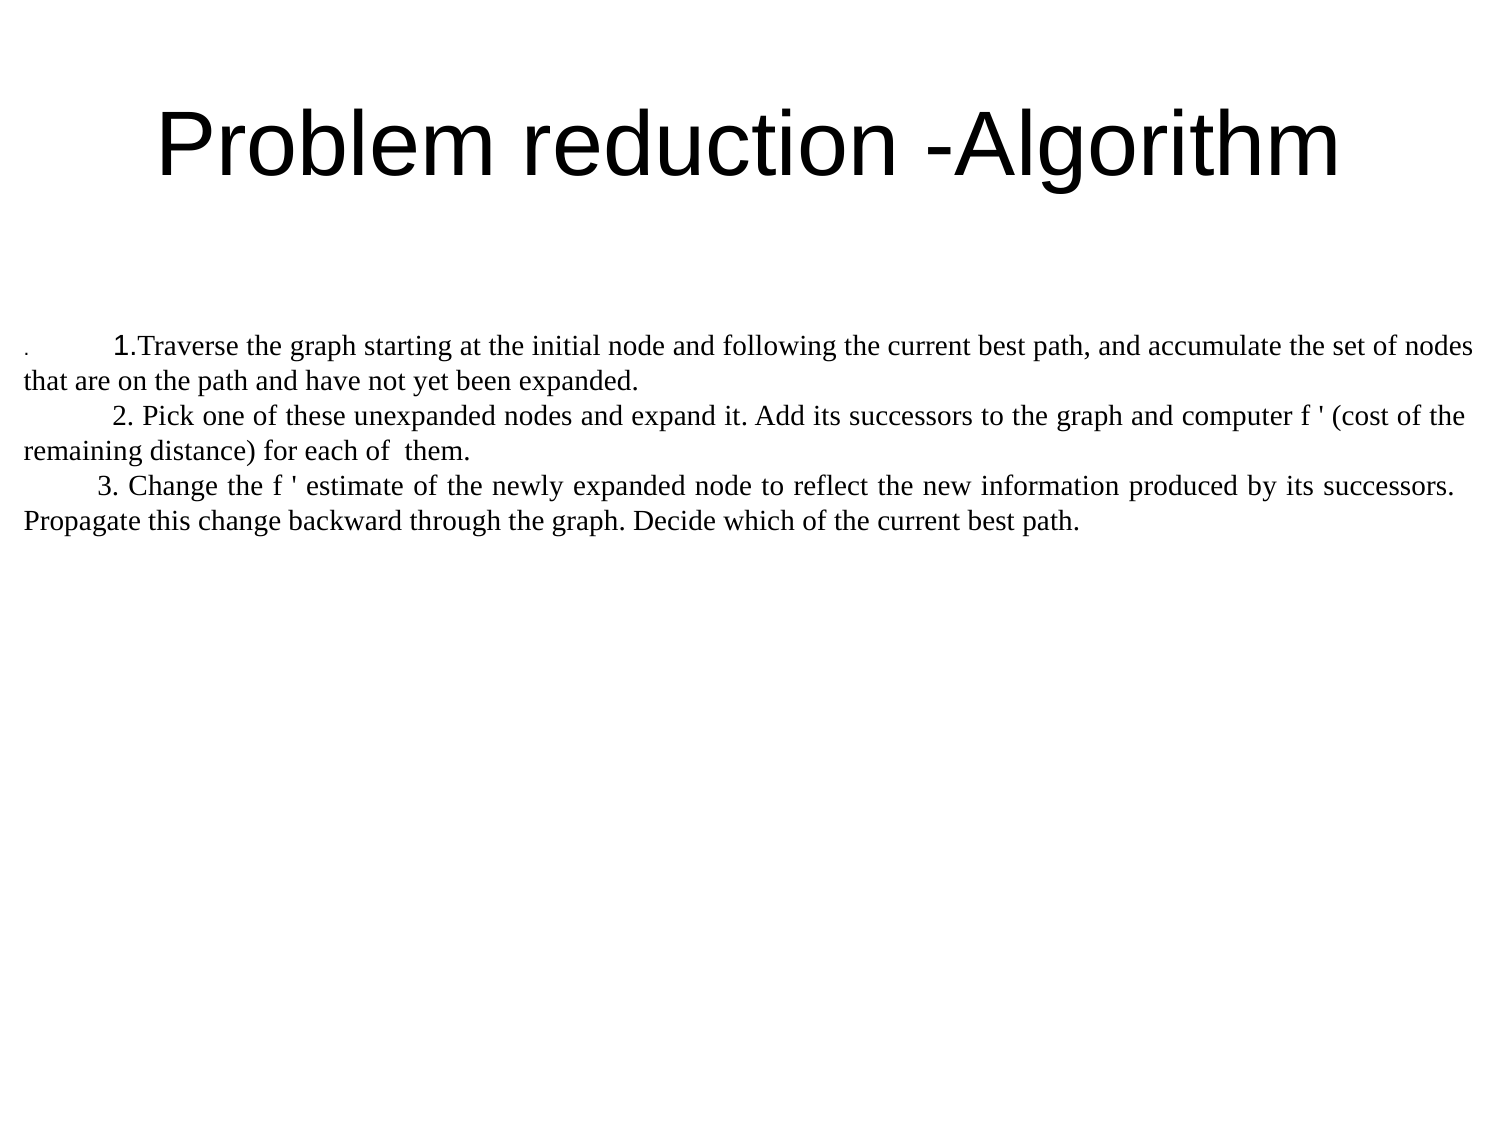

Problem reduction -Algorithm
. 1.Traverse the graph starting at the initial node and following the current best path, and accumulate the set of nodes that are on the path and have not yet been expanded.
 2. Pick one of these unexpanded nodes and expand it. Add its successors to the graph and computer f ' (cost of the remaining distance) for each of them.
	3. Change the f ' estimate of the newly expanded node to reflect the new information produced by its successors. Propagate this change backward through the graph. Decide which of the current best path.